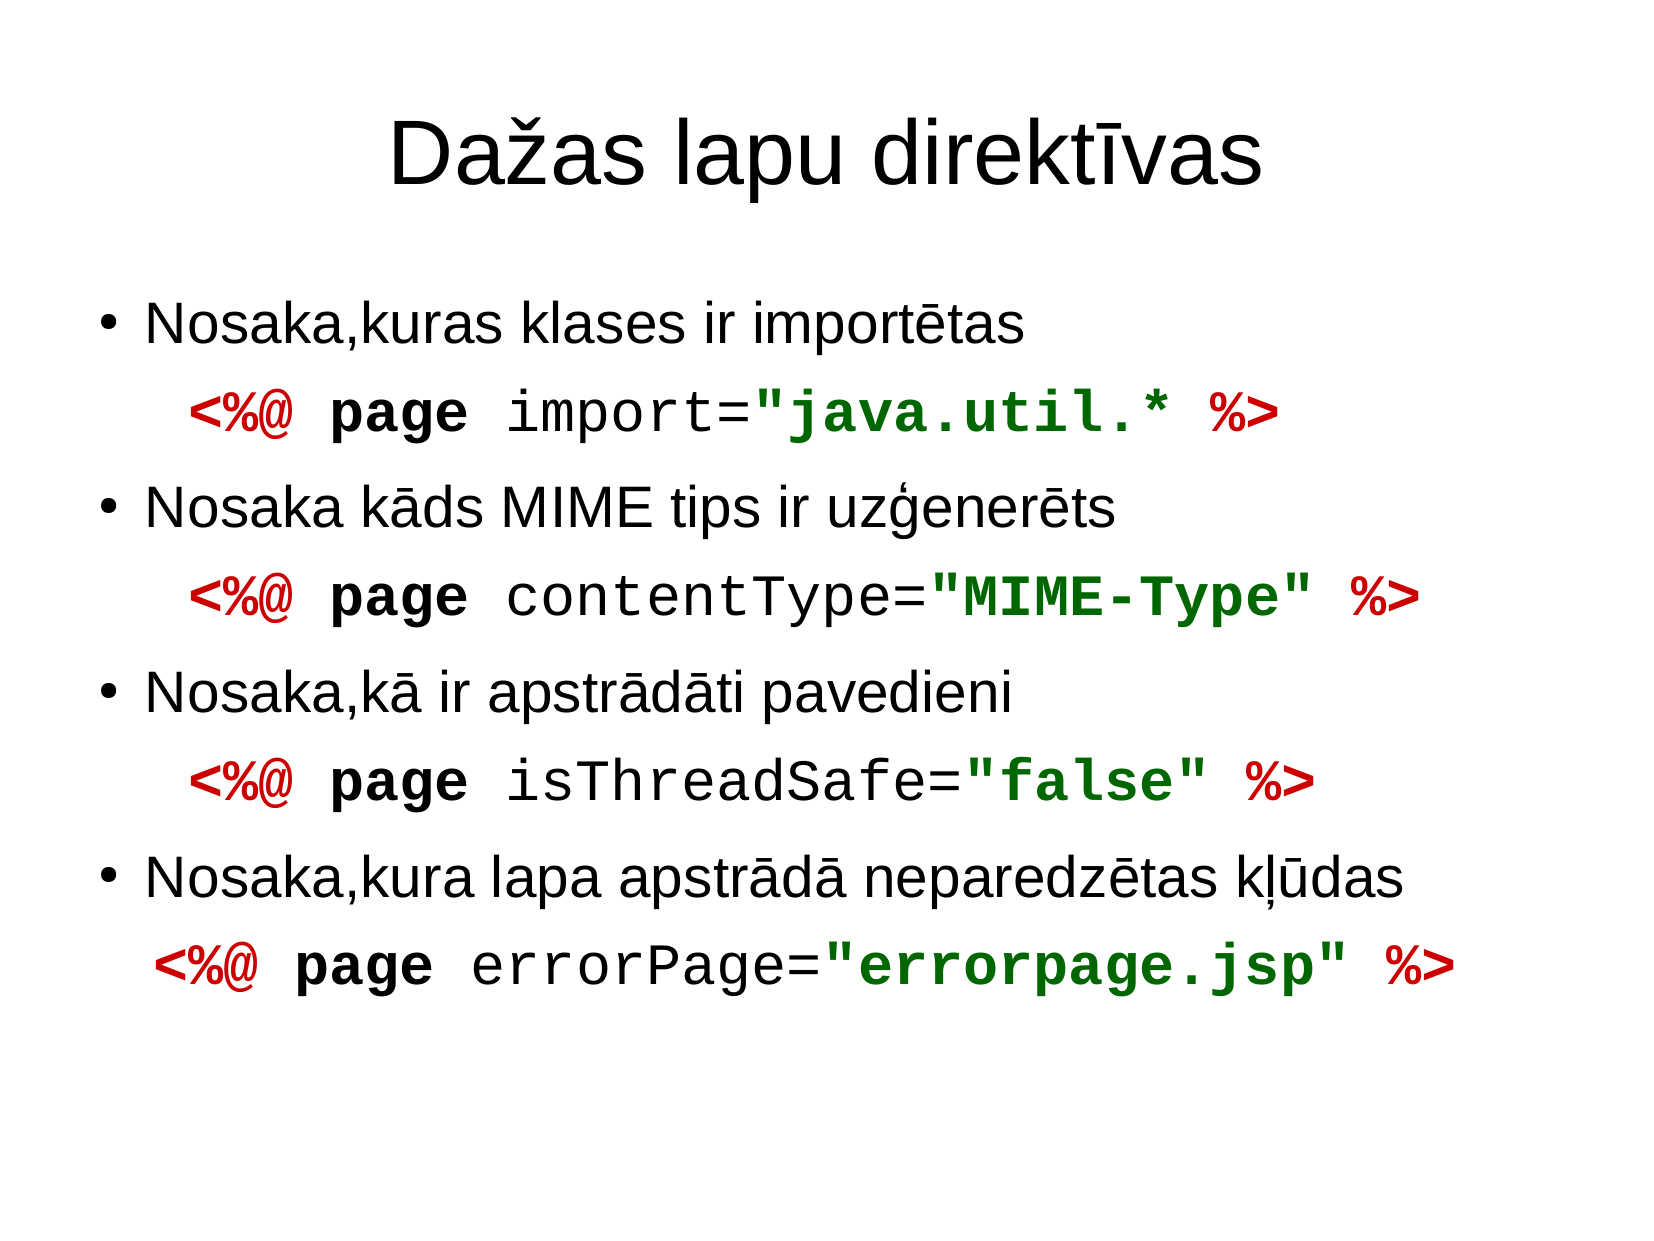

# Dažas lapu direktīvas
Nosaka,kuras klases ir importētas
 <%@ page import="java.util.* %>
Nosaka kāds MIME tips ir uzģenerēts
 <%@ page contentType="MIME-Type" %>
Nosaka,kā ir apstrādāti pavedieni
 <%@ page isThreadSafe="false" %>
Nosaka,kura lapa apstrādā neparedzētas kļūdas
 <%@ page errorPage="errorpage.jsp" %>